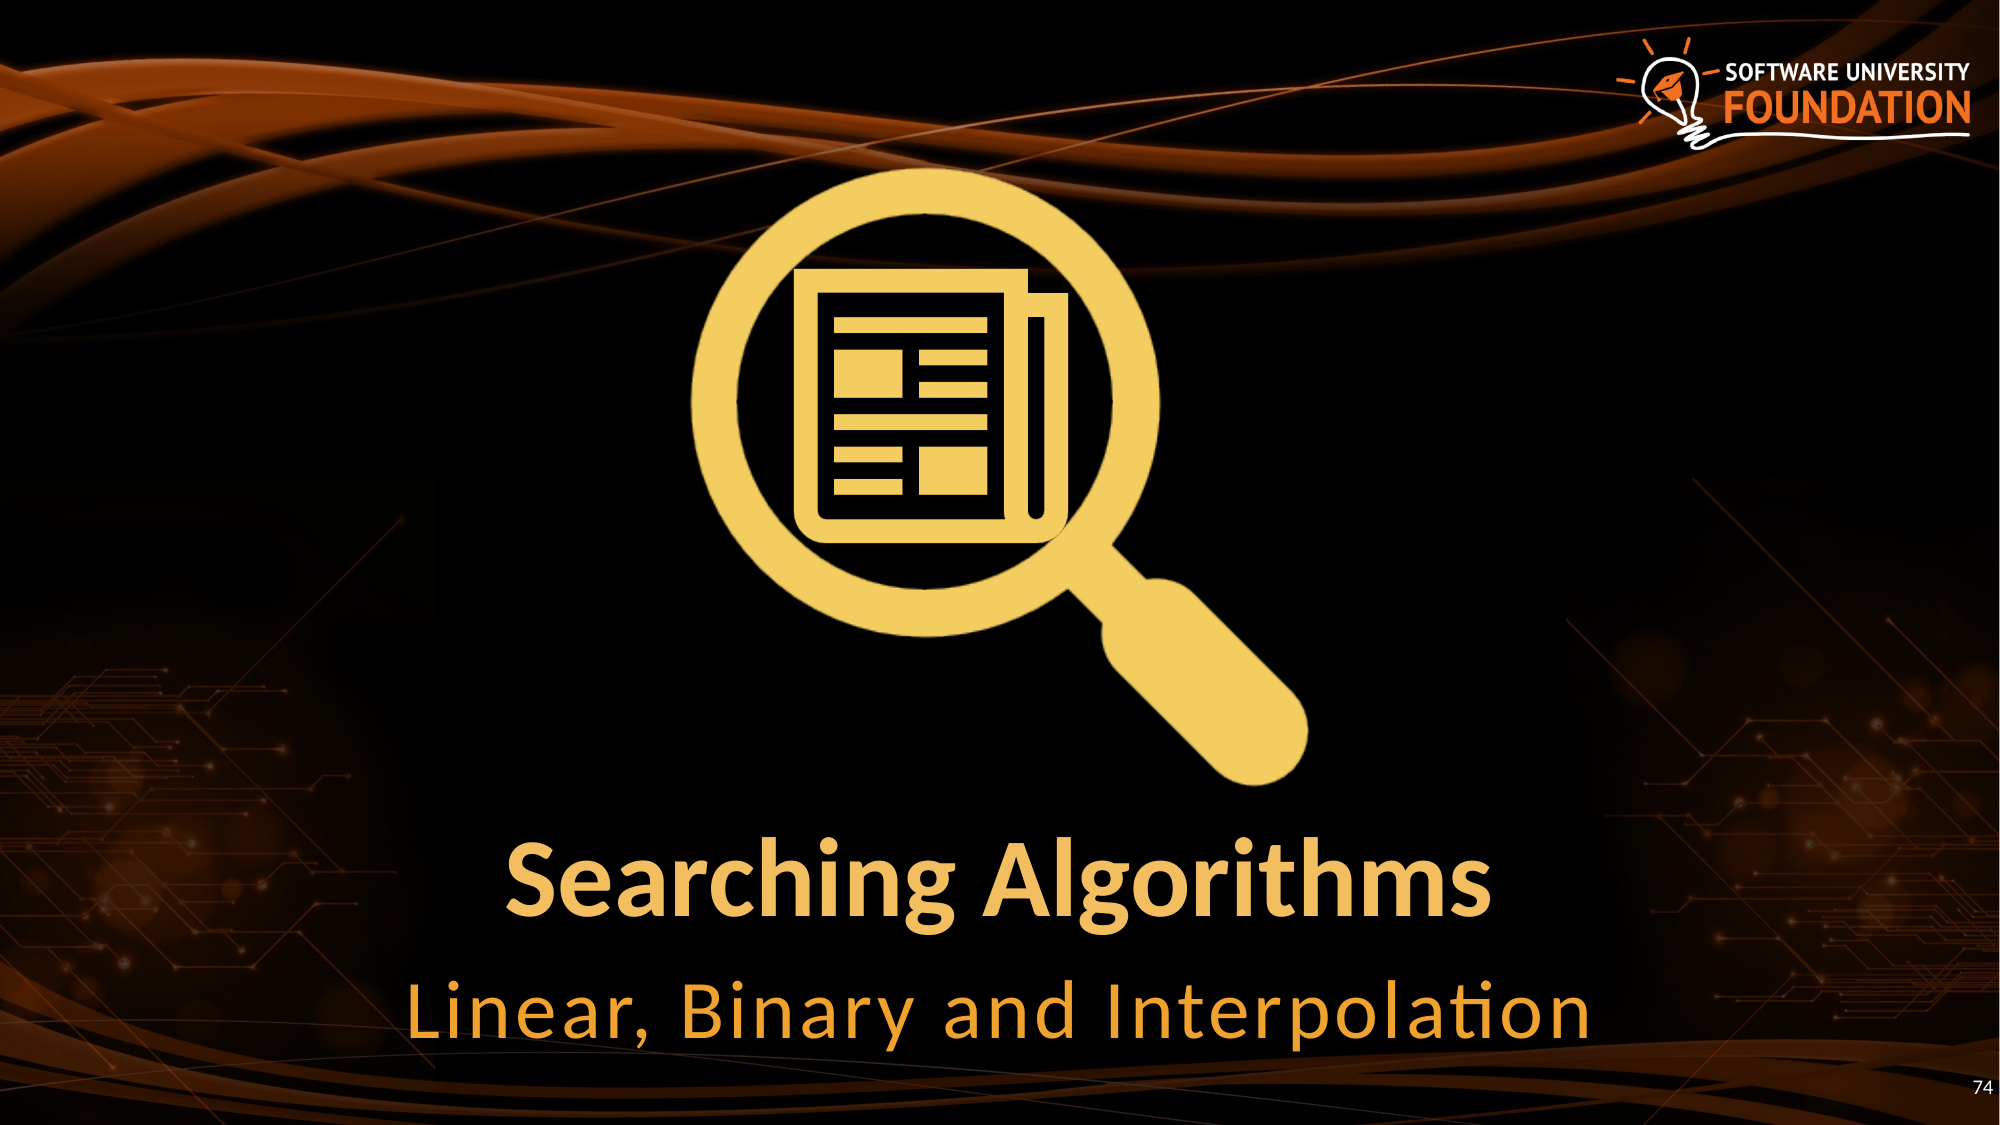

# Searching Algorithms
Linear, Binary and Interpolation